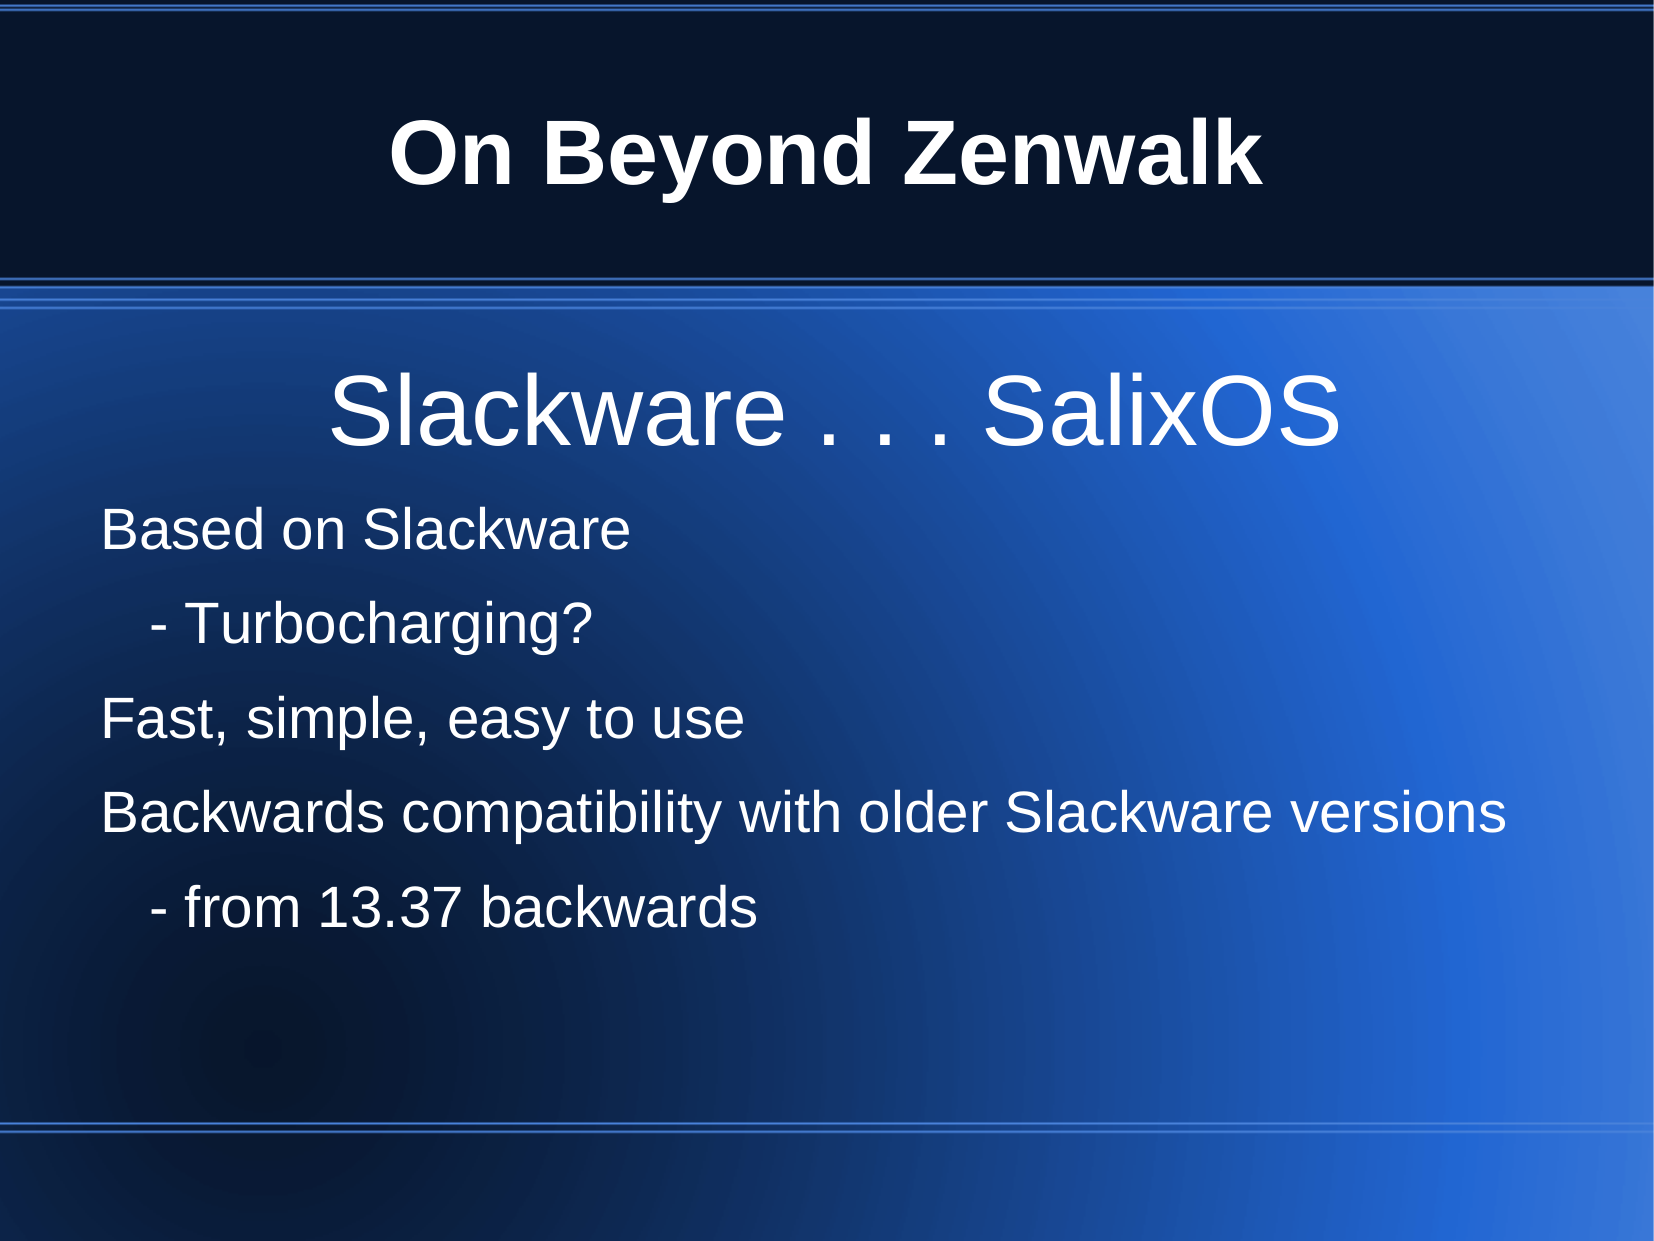

# On Beyond Zenwalk
Slackware . . . SalixOS
Based on Slackware
 - Turbocharging?
Fast, simple, easy to use
Backwards compatibility with older Slackware versions
 - from 13.37 backwards